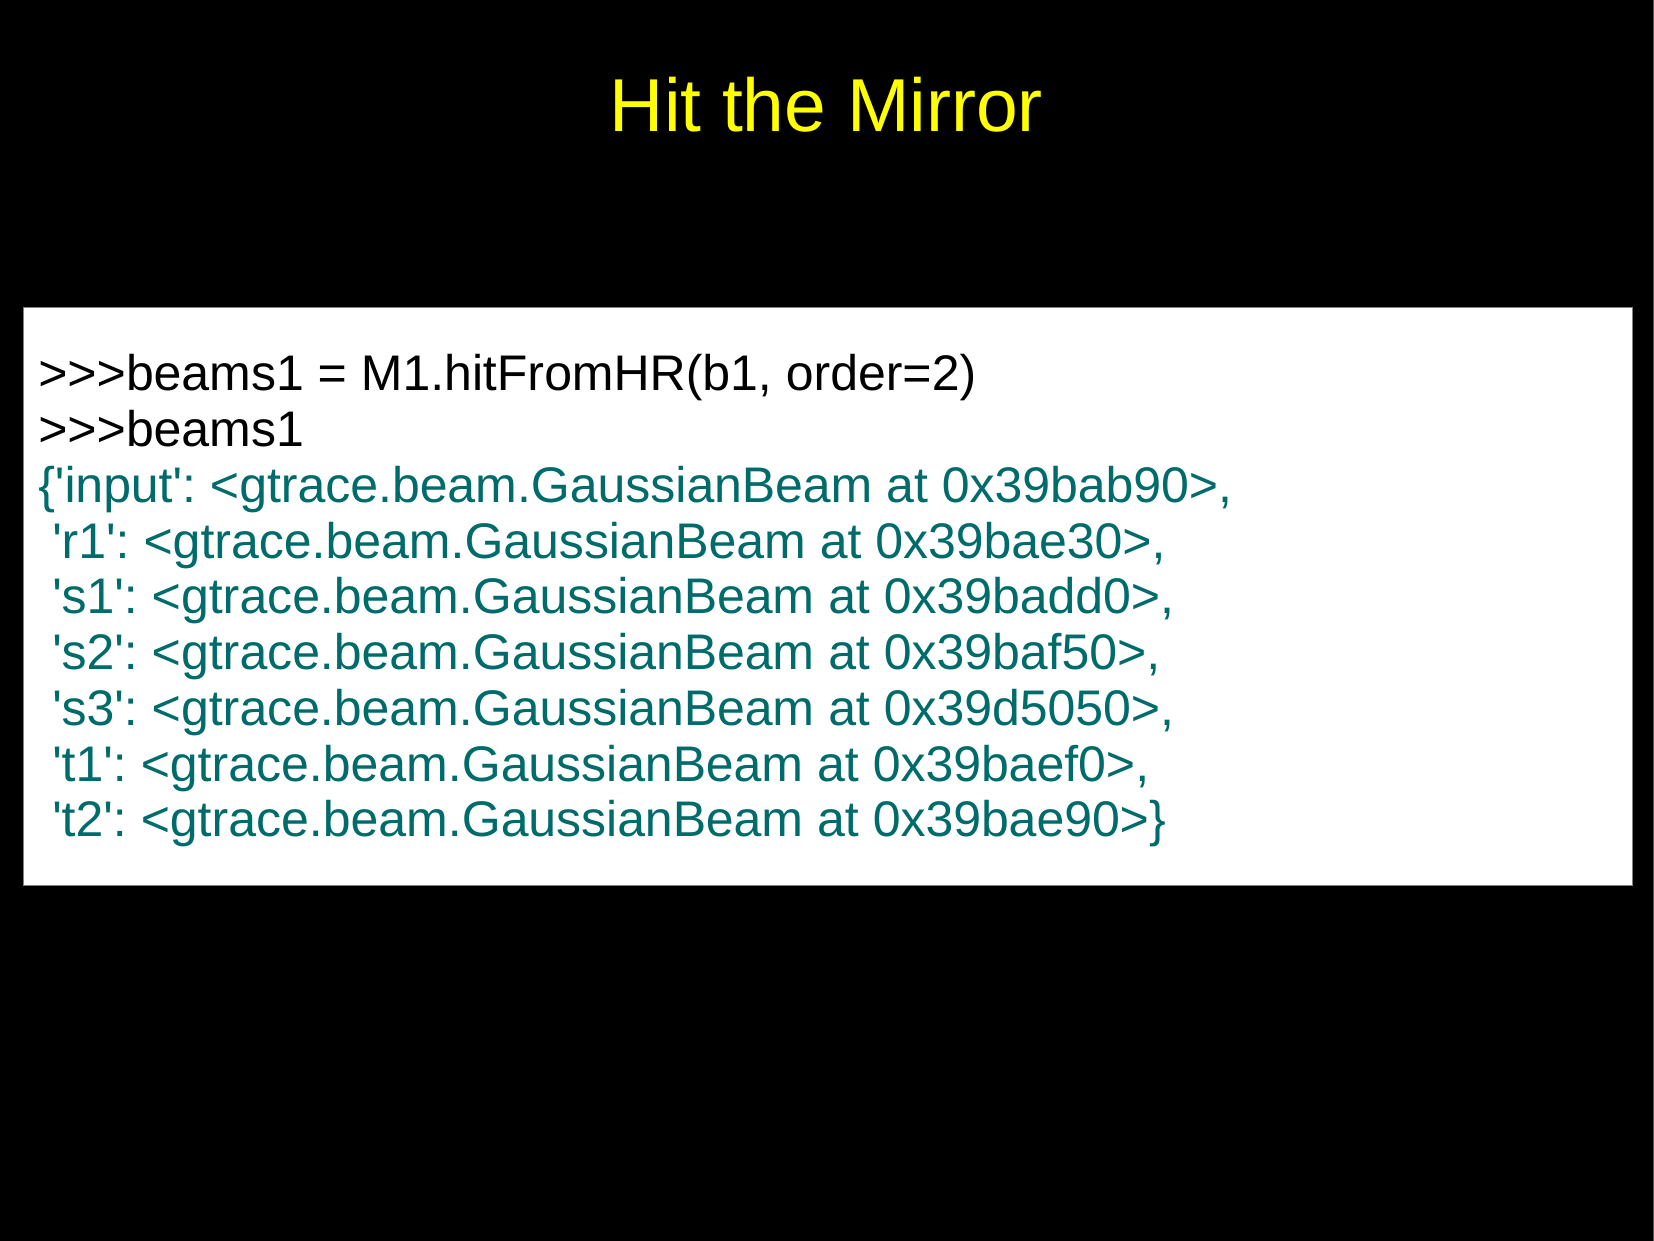

Hit the Mirror
>>>beams1 = M1.hitFromHR(b1, order=2)
>>>beams1
{'input': <gtrace.beam.GaussianBeam at 0x39bab90>,
 'r1': <gtrace.beam.GaussianBeam at 0x39bae30>,
 's1': <gtrace.beam.GaussianBeam at 0x39badd0>,
 's2': <gtrace.beam.GaussianBeam at 0x39baf50>,
 's3': <gtrace.beam.GaussianBeam at 0x39d5050>,
 't1': <gtrace.beam.GaussianBeam at 0x39baef0>,
 't2': <gtrace.beam.GaussianBeam at 0x39bae90>}